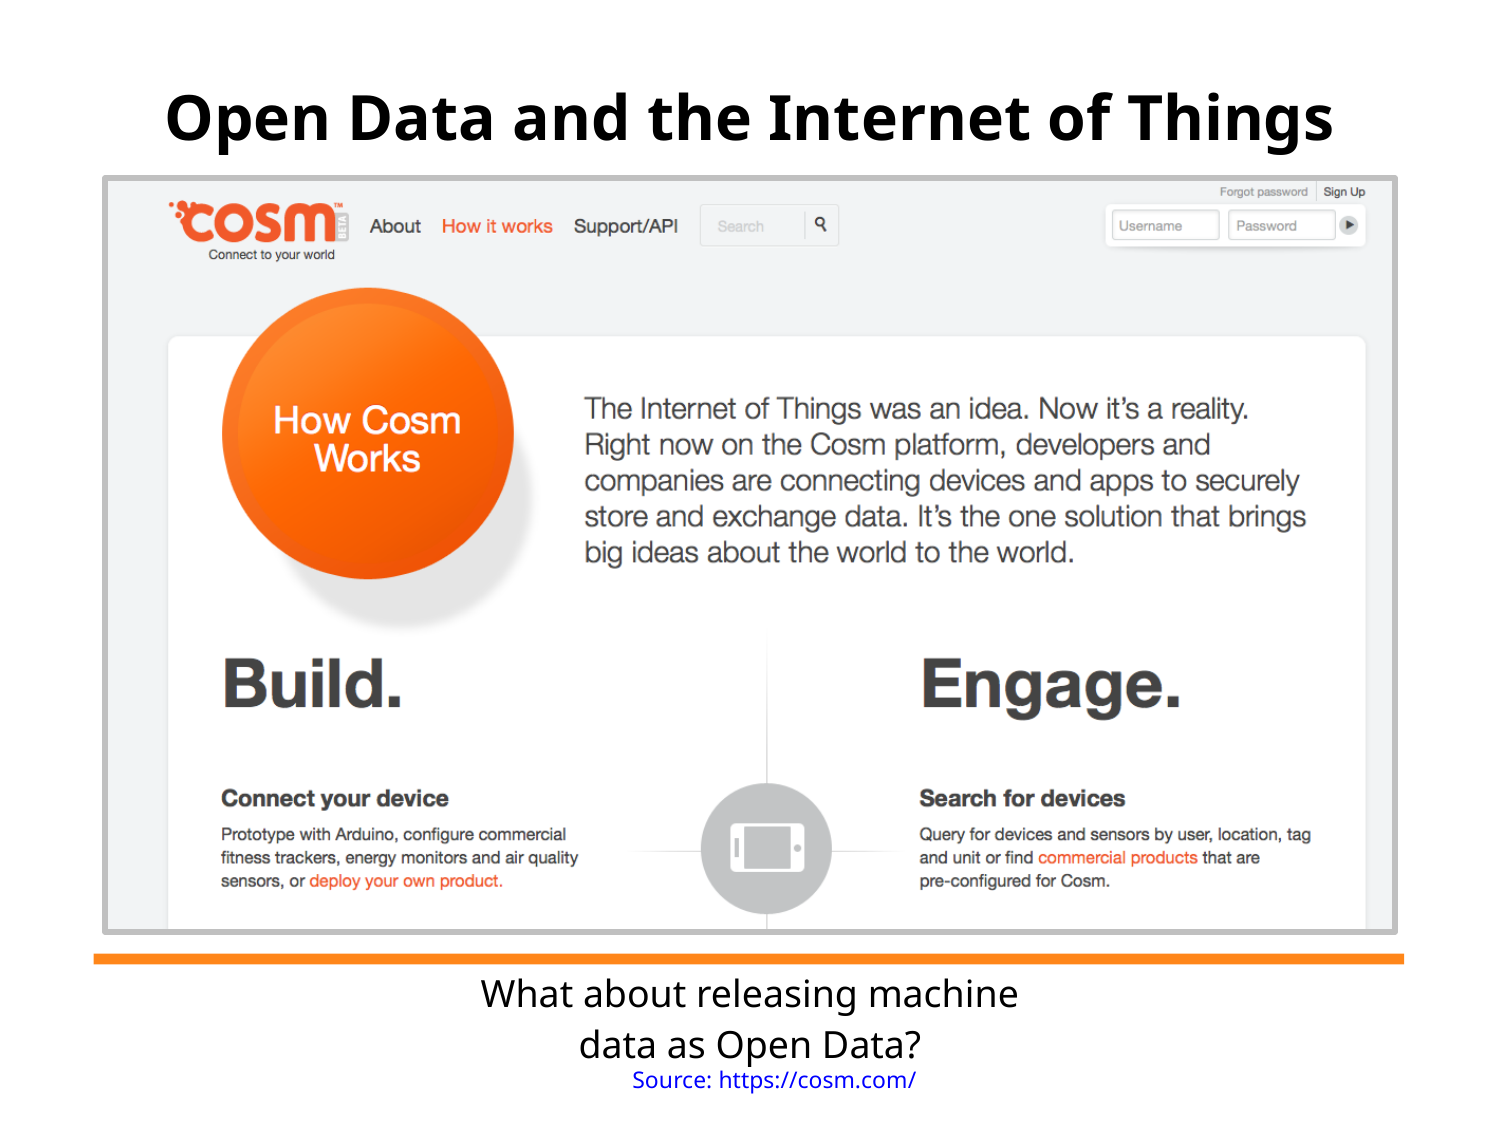

# Open Data and the Internet of Things
What about releasing machine data as Open Data?
Source: https://cosm.com/